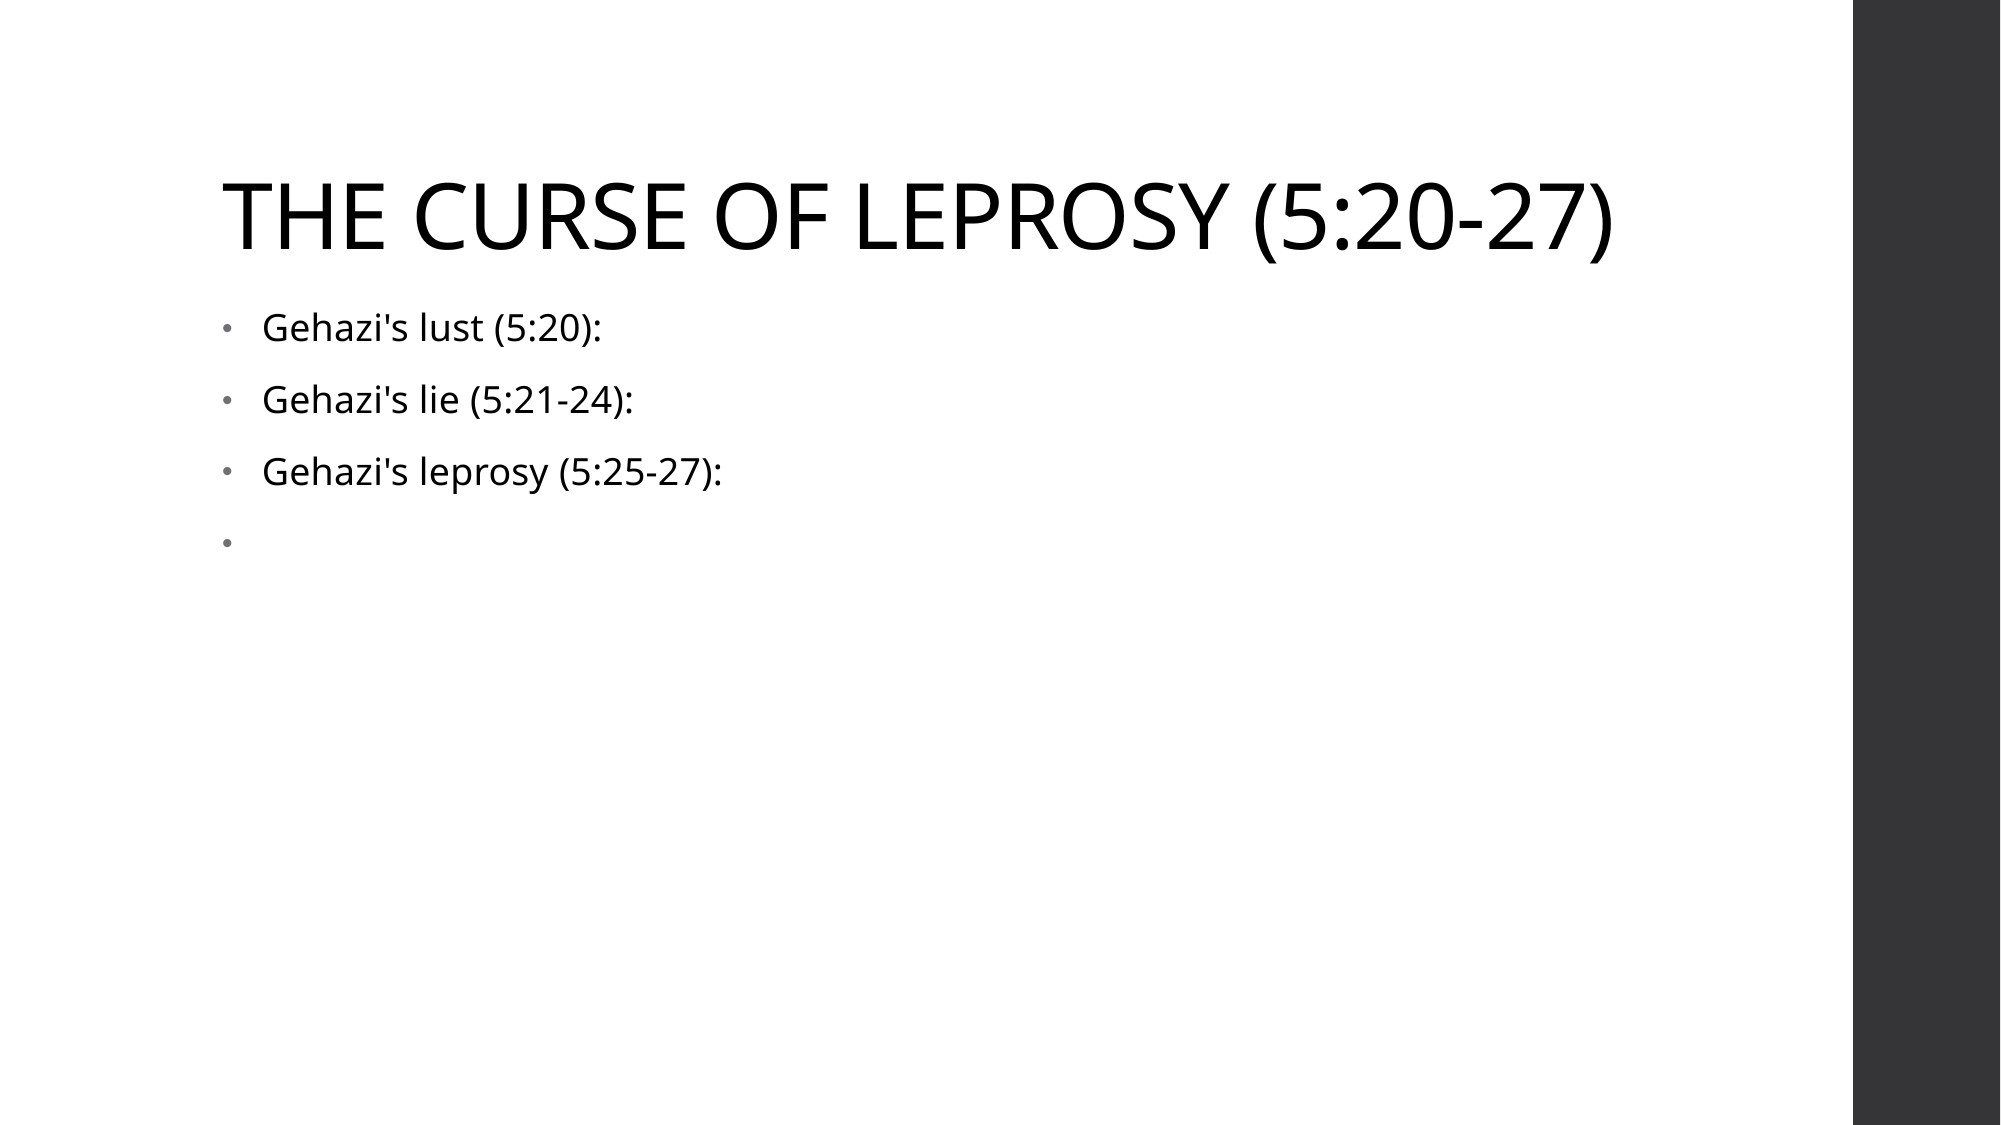

# THE CURSE OF LEPROSY (5:20-27)
 Gehazi's lust (5:20):
 Gehazi's lie (5:21-24):
 Gehazi's leprosy (5:25-27):